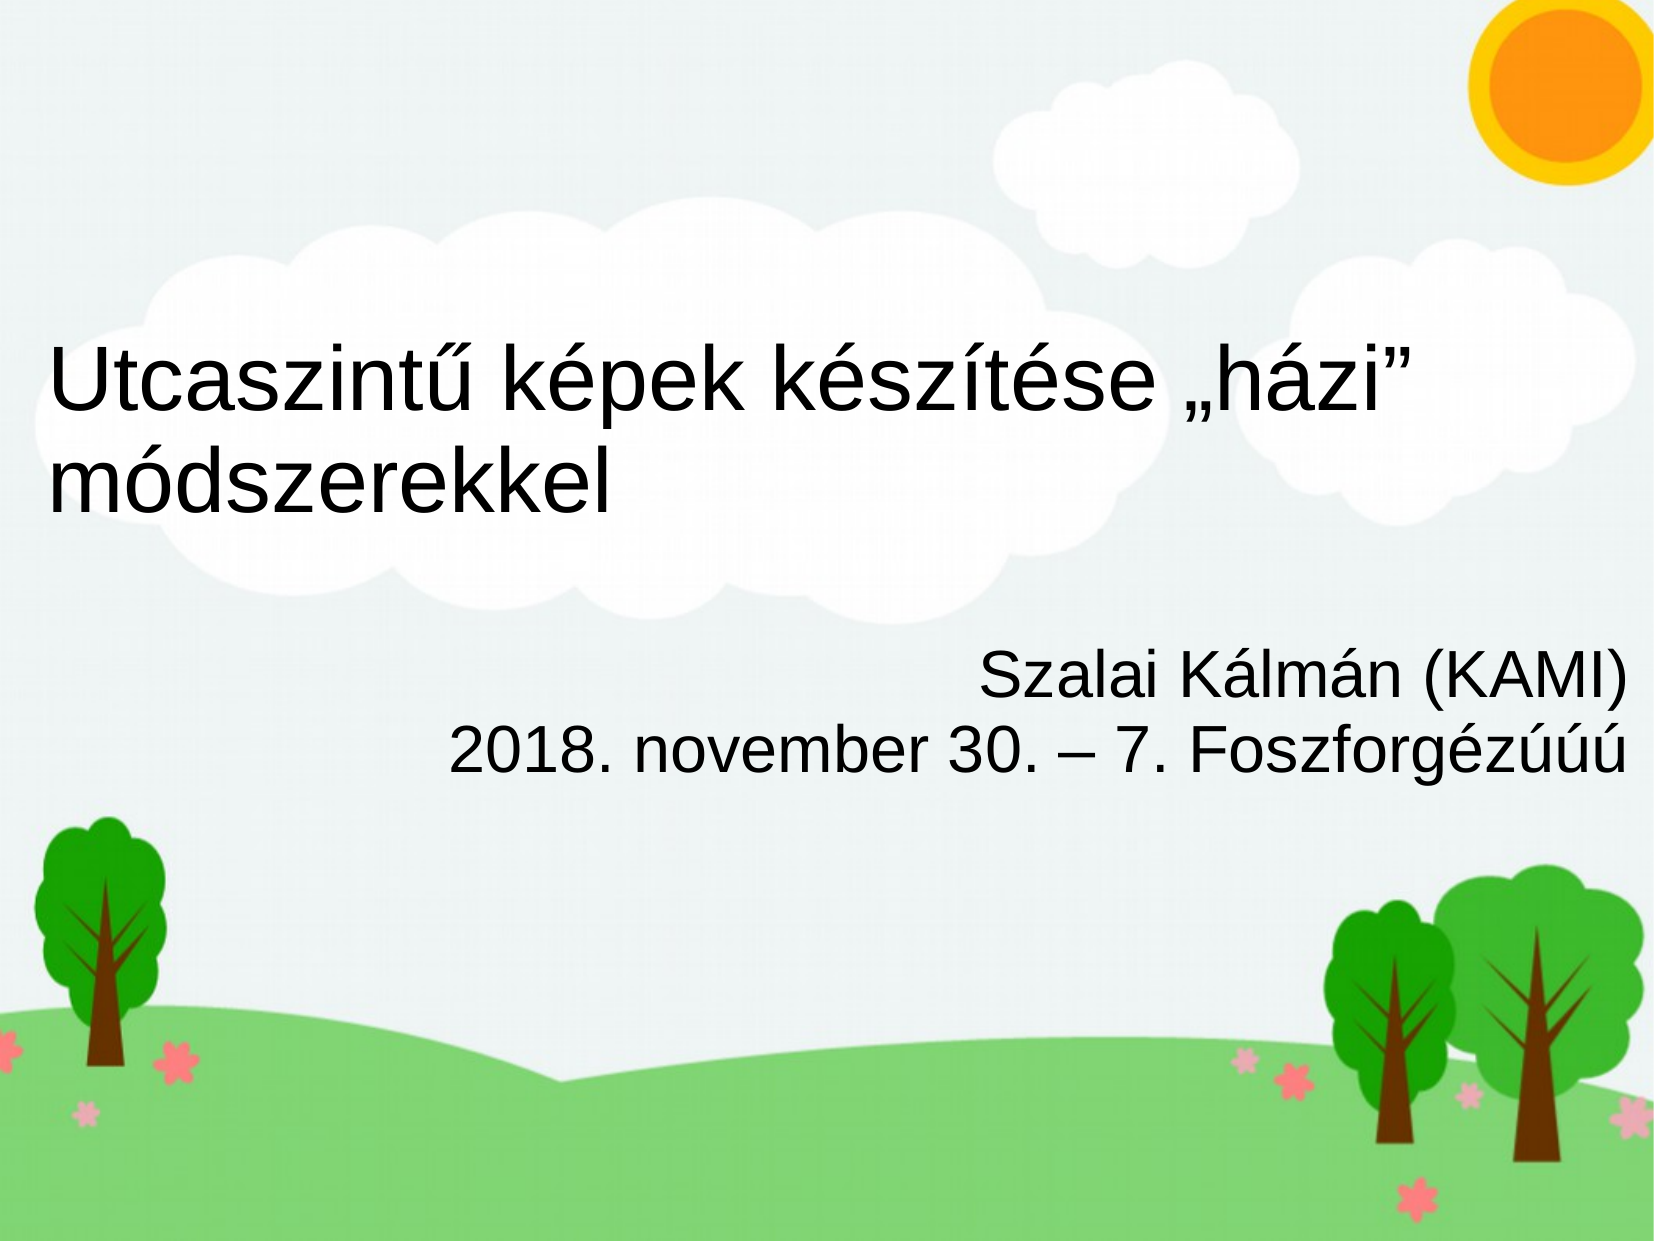

# Utcaszintű képek készítése „házi” módszerekkel
Szalai Kálmán (KAMI)
2018. november 30. – 7. Foszforgézúúú